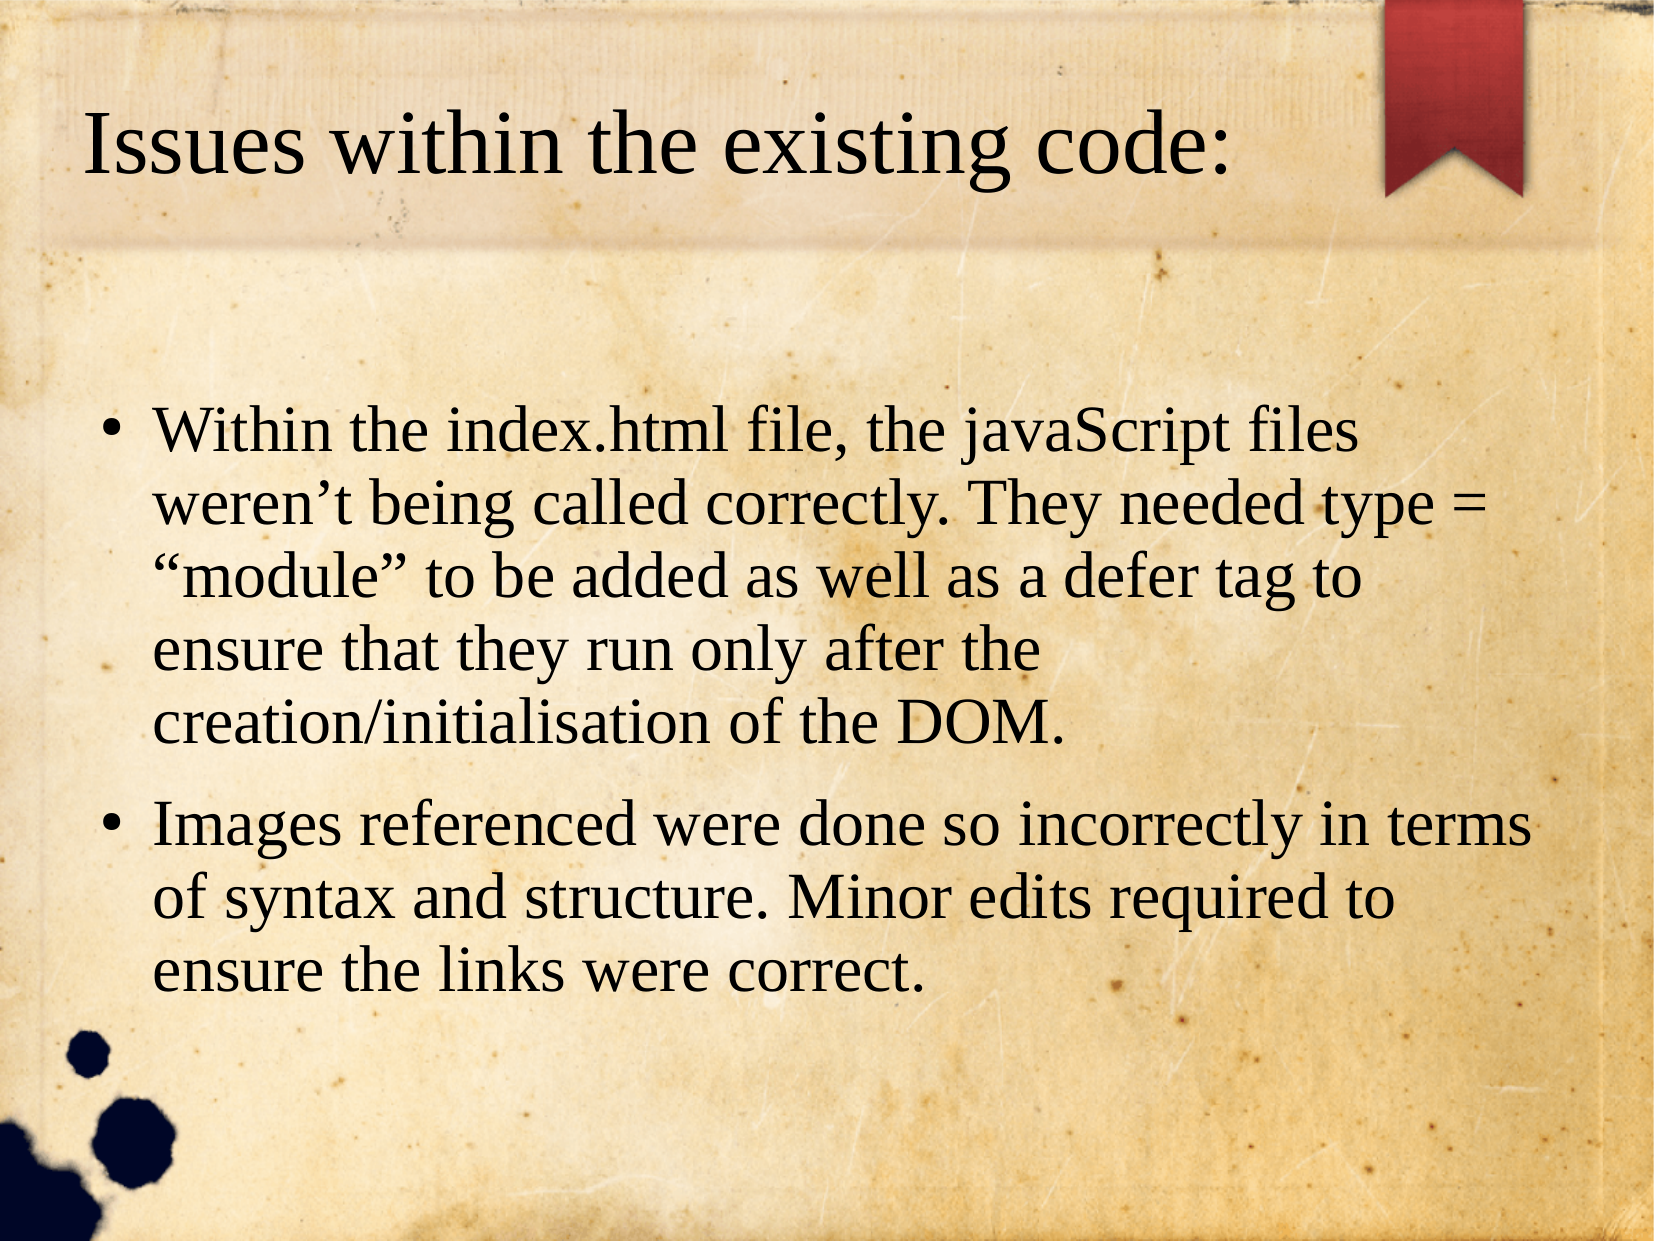

# Issues within the existing code:
Within the index.html file, the javaScript files weren’t being called correctly. They needed type = “module” to be added as well as a defer tag to ensure that they run only after the creation/initialisation of the DOM.
Images referenced were done so incorrectly in terms of syntax and structure. Minor edits required to ensure the links were correct.